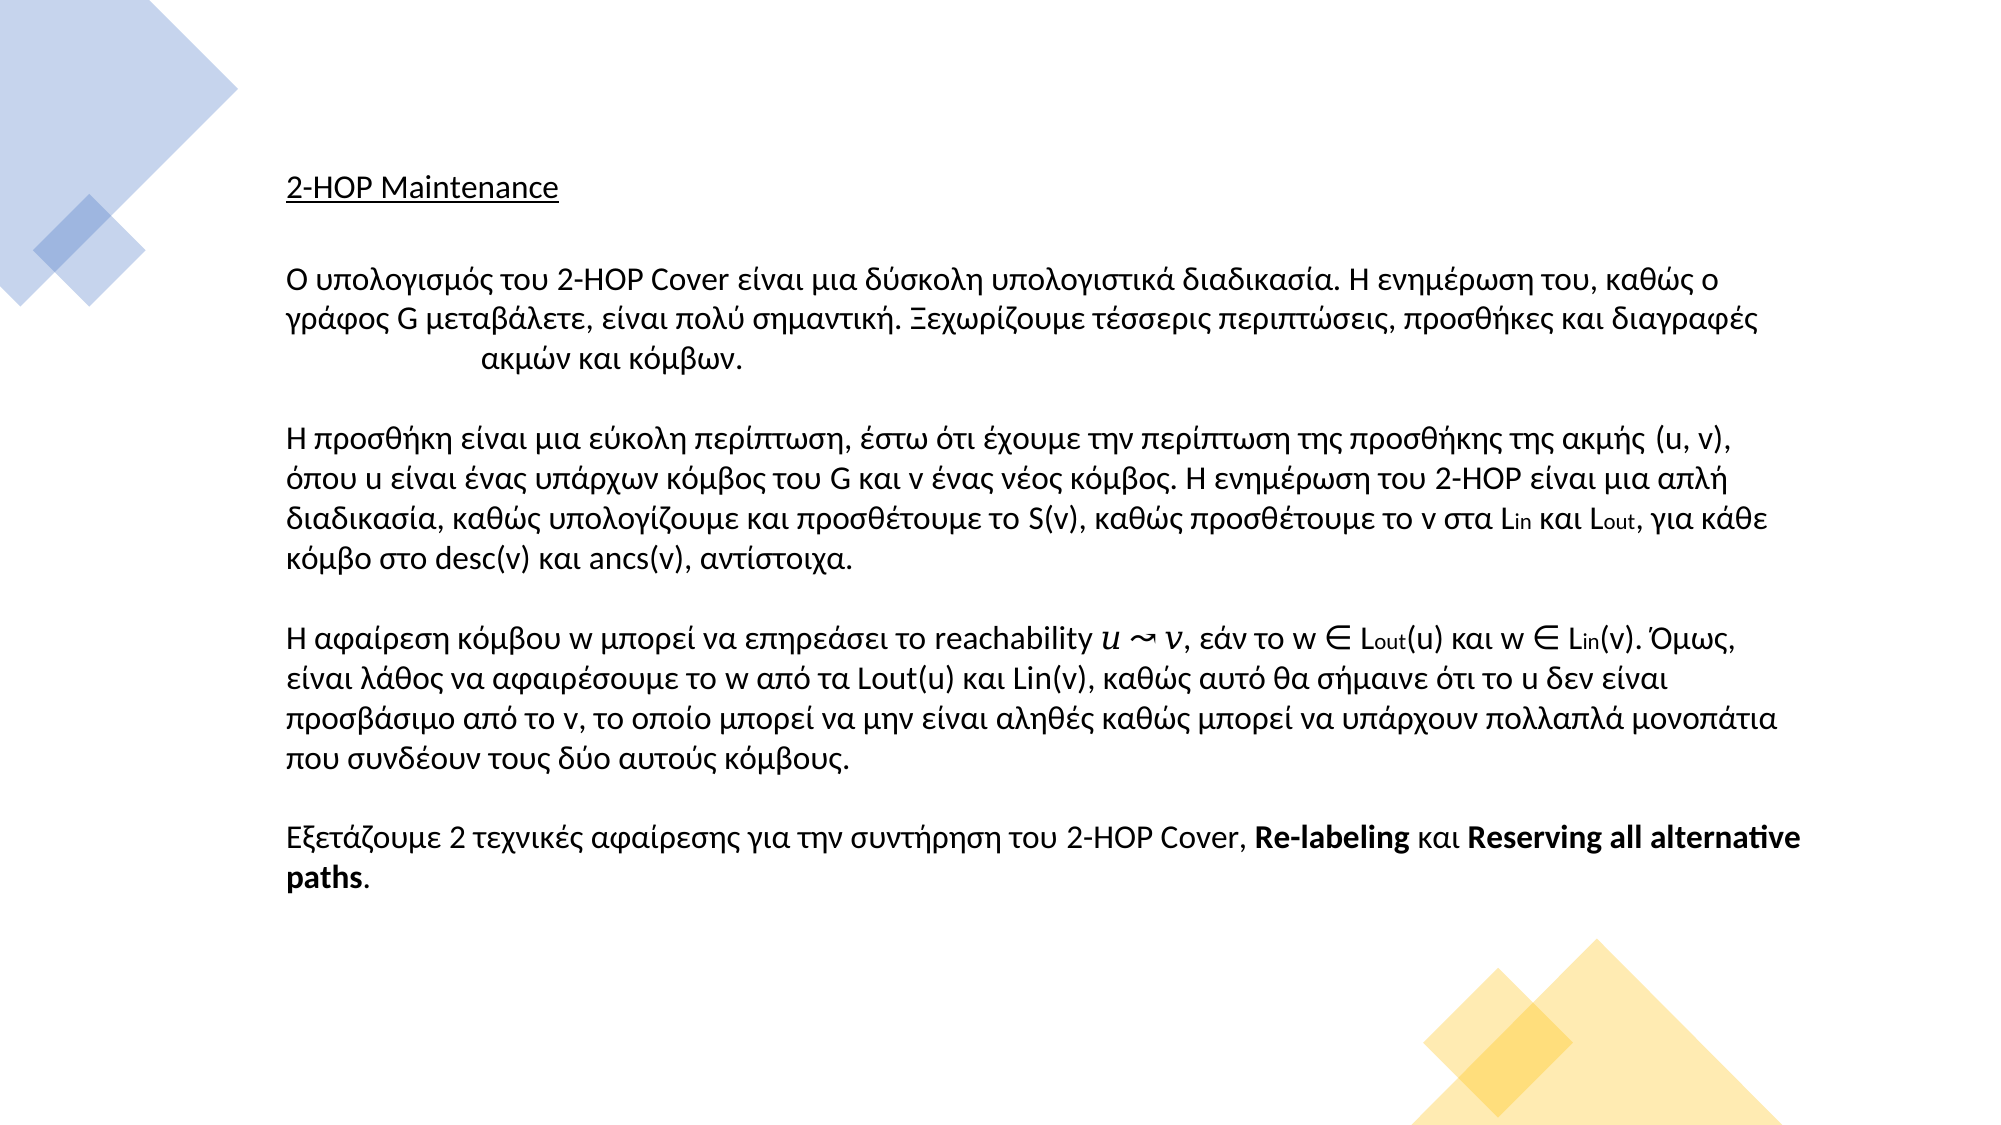

2-HOP Maintenance
Ο υπολογισμός του 2-HOP Cover είναι μια δύσκολη υπολογιστικά διαδικασία. Η ενημέρωση του, καθώς ο γράφος G μεταβάλετε, είναι πολύ σημαντική. Ξεχωρίζουμε τέσσερις περιπτώσεις, προσθήκες και διαγραφές ακμών και κόμβων.
Η προσθήκη είναι μια εύκολη περίπτωση, έστω ότι έχουμε την περίπτωση της προσθήκης της ακμής (u, v), όπου u είναι ένας υπάρχων κόμβος του G και v ένας νέος κόμβος. Η ενημέρωση του 2-HOP είναι μια απλή διαδικασία, καθώς υπολογίζουμε και προσθέτουμε το S(v), καθώς προσθέτουμε το v στα Lin και Lout, για κάθε κόμβο στο desc(v) και ancs(v), αντίστοιχα.
Η αφαίρεση κόμβου w μπορεί να επηρεάσει το reachability 𝑢 ↝ 𝑣, εάν το w ∈ Lout(u) και w ∈ Lin(v). Όμως, είναι λάθος να αφαιρέσουμε το w από τα Lout(u) και Lin(v), καθώς αυτό θα σήμαινε ότι το u δεν είναι προσβάσιμο από το v, το οποίο μπορεί να μην είναι αληθές καθώς μπορεί να υπάρχουν πολλαπλά μονοπάτια που συνδέουν τους δύο αυτούς κόμβους.
Εξετάζουμε 2 τεχνικές αφαίρεσης για την συντήρηση του 2-HOP Cover, Re-labeling και Reserving all alternative paths.